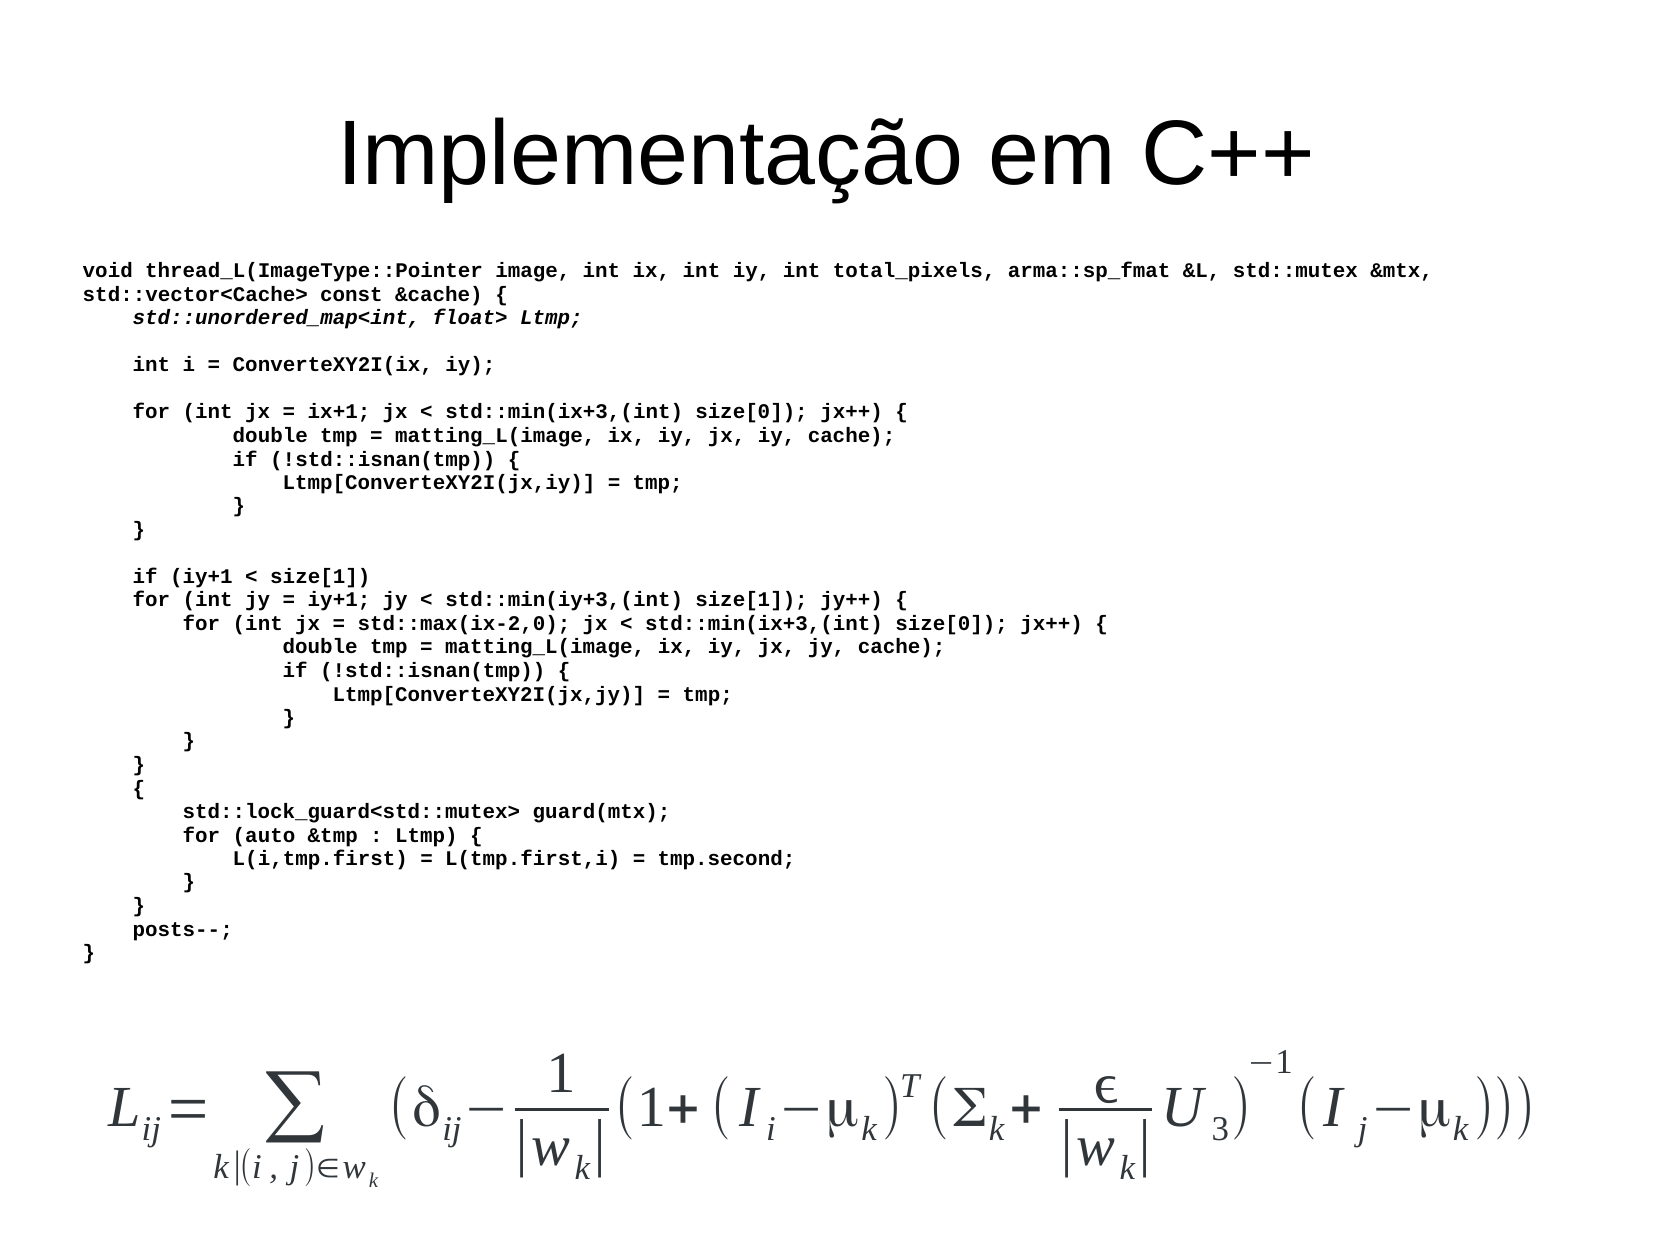

# Implementação em C++
void thread_L(ImageType::Pointer image, int ix, int iy, int total_pixels, arma::sp_fmat &L, std::mutex &mtx, std::vector<Cache> const &cache) {
 std::unordered_map<int, float> Ltmp;
 int i = ConverteXY2I(ix, iy);
 for (int jx = ix+1; jx < std::min(ix+3,(int) size[0]); jx++) {
 double tmp = matting_L(image, ix, iy, jx, iy, cache);
 if (!std::isnan(tmp)) {
 Ltmp[ConverteXY2I(jx,iy)] = tmp;
 }
 }
 if (iy+1 < size[1])
 for (int jy = iy+1; jy < std::min(iy+3,(int) size[1]); jy++) {
 for (int jx = std::max(ix-2,0); jx < std::min(ix+3,(int) size[0]); jx++) {
 double tmp = matting_L(image, ix, iy, jx, jy, cache);
 if (!std::isnan(tmp)) {
 Ltmp[ConverteXY2I(jx,jy)] = tmp;
 }
 }
 }
 {
 std::lock_guard<std::mutex> guard(mtx);
 for (auto &tmp : Ltmp) {
 L(i,tmp.first) = L(tmp.first,i) = tmp.second;
 }
 }
 posts--;
}